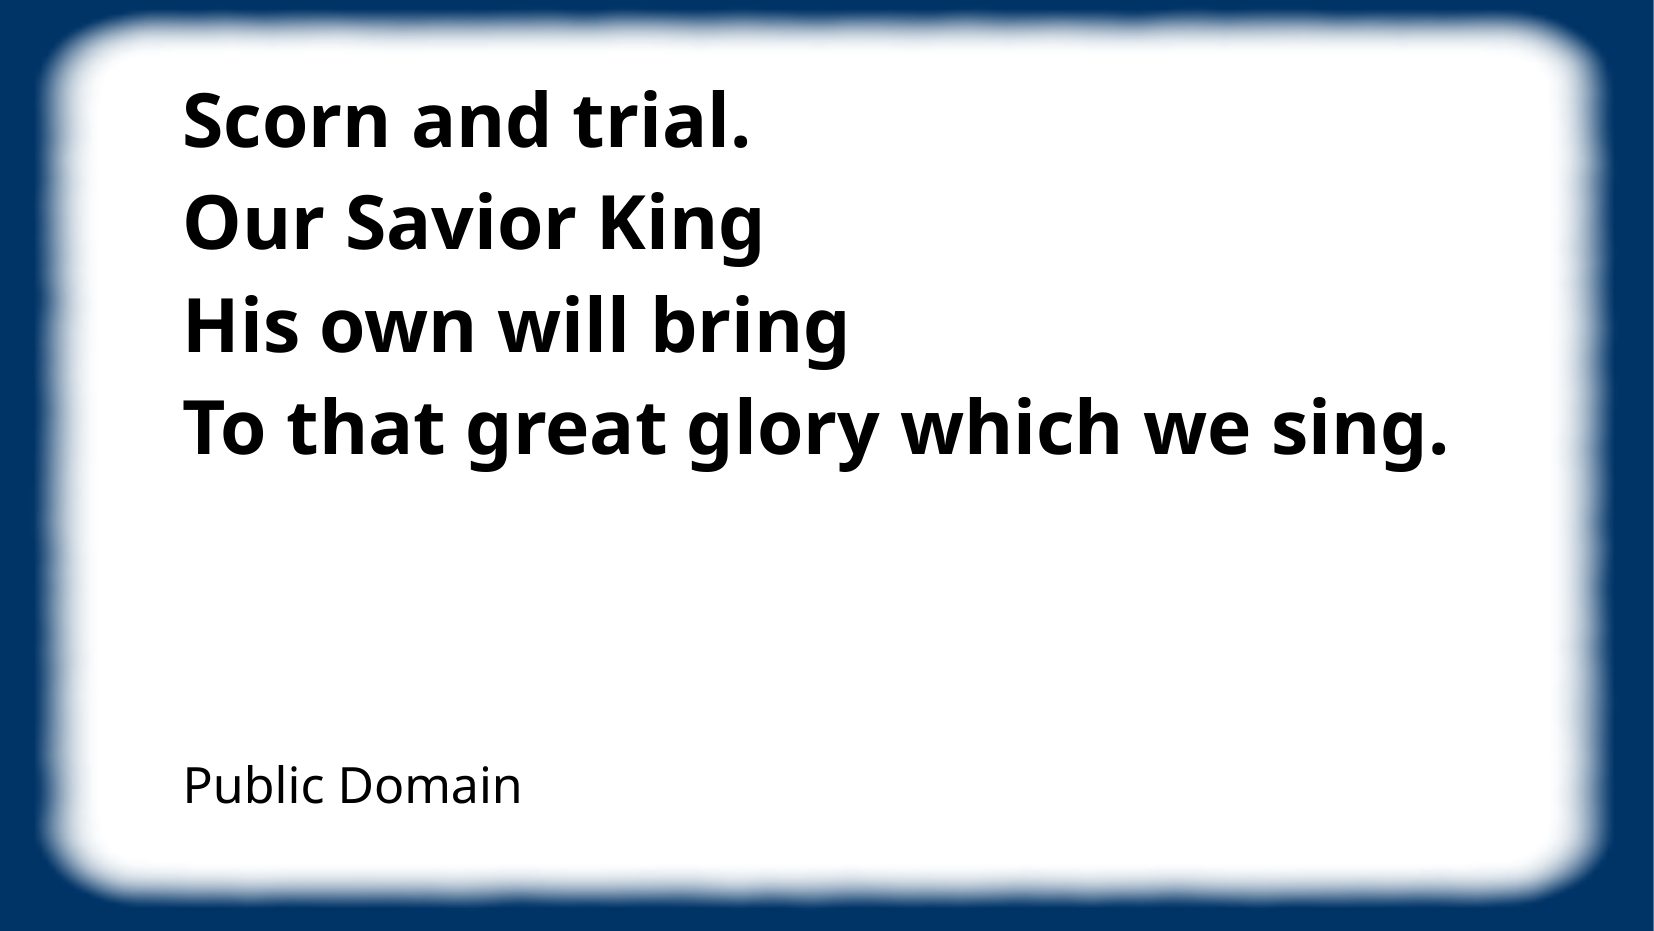

Scorn and trial.
 Our Savior King
 His own will bring
 To that great glory which we sing.
 Public Domain